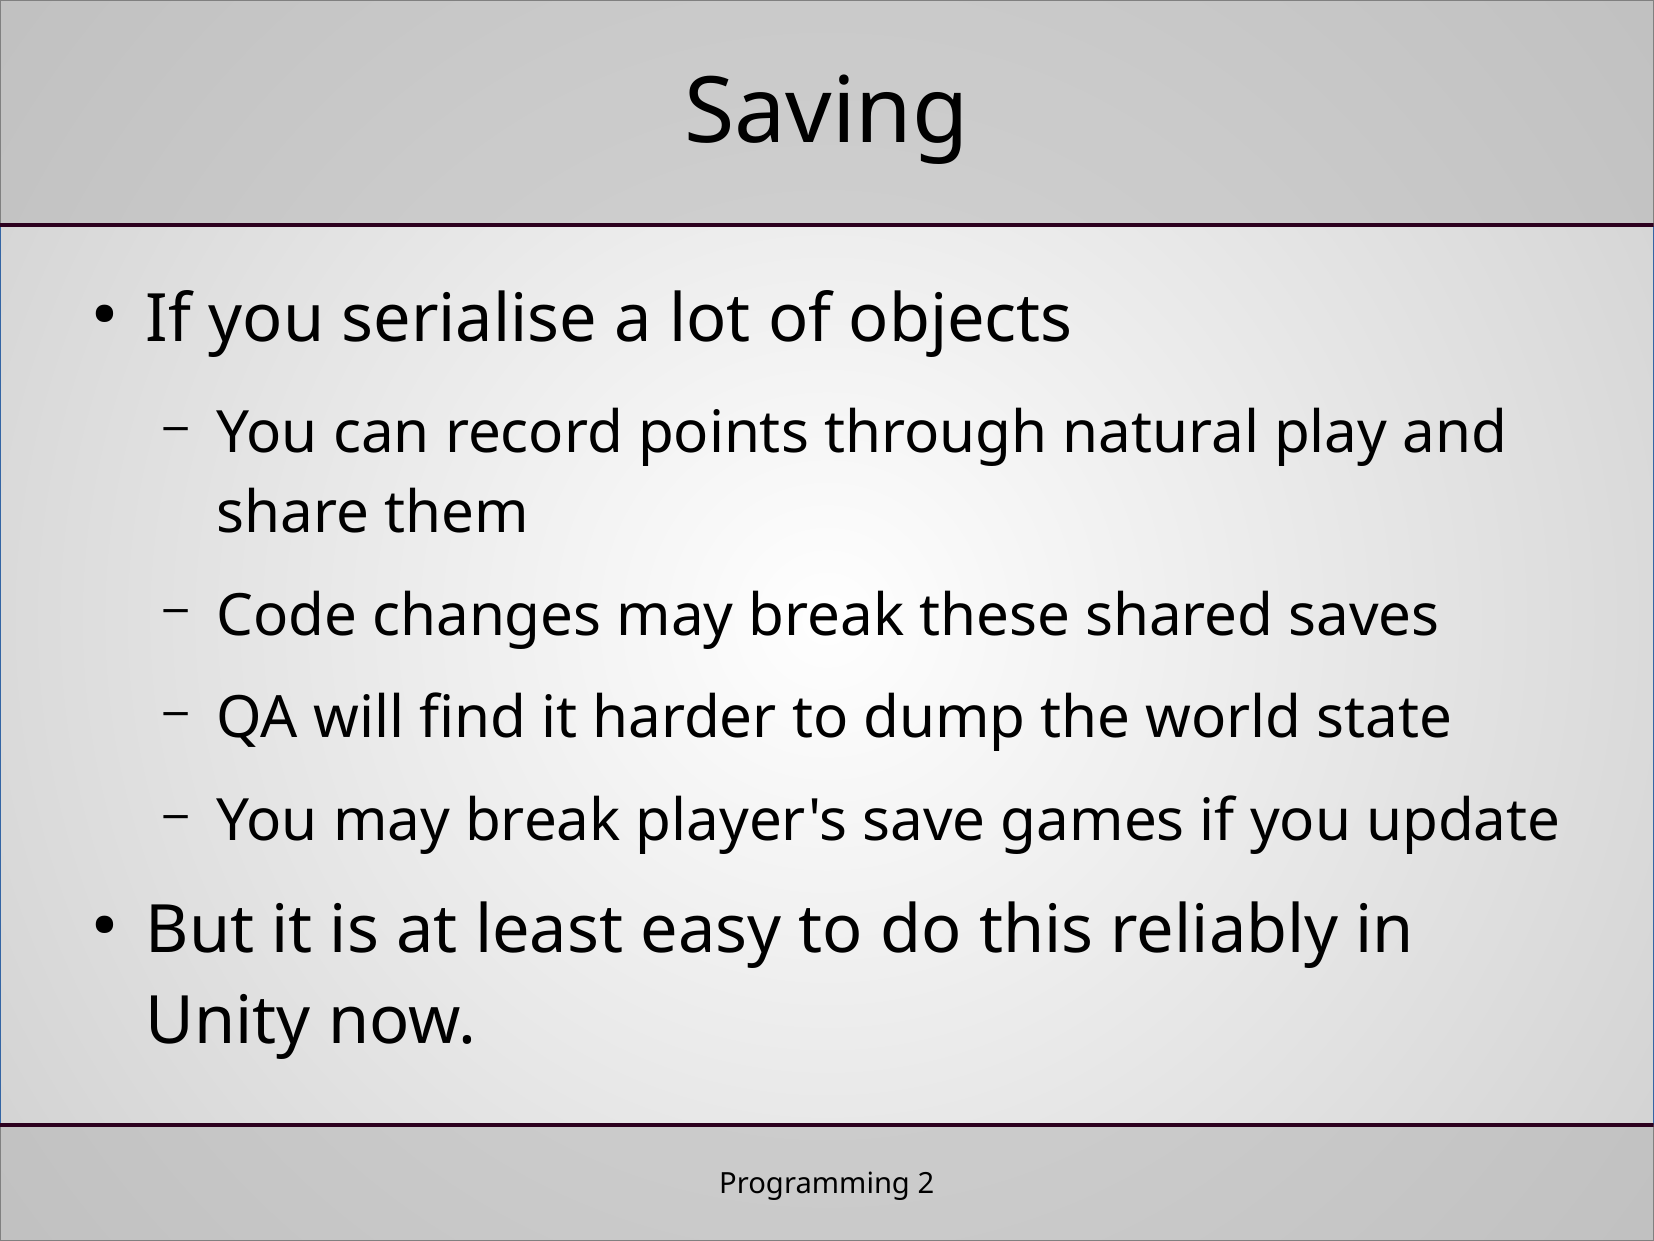

# Saving
If you serialise a lot of objects
You can record points through natural play and share them
Code changes may break these shared saves
QA will find it harder to dump the world state
You may break player's save games if you update
But it is at least easy to do this reliably in Unity now.